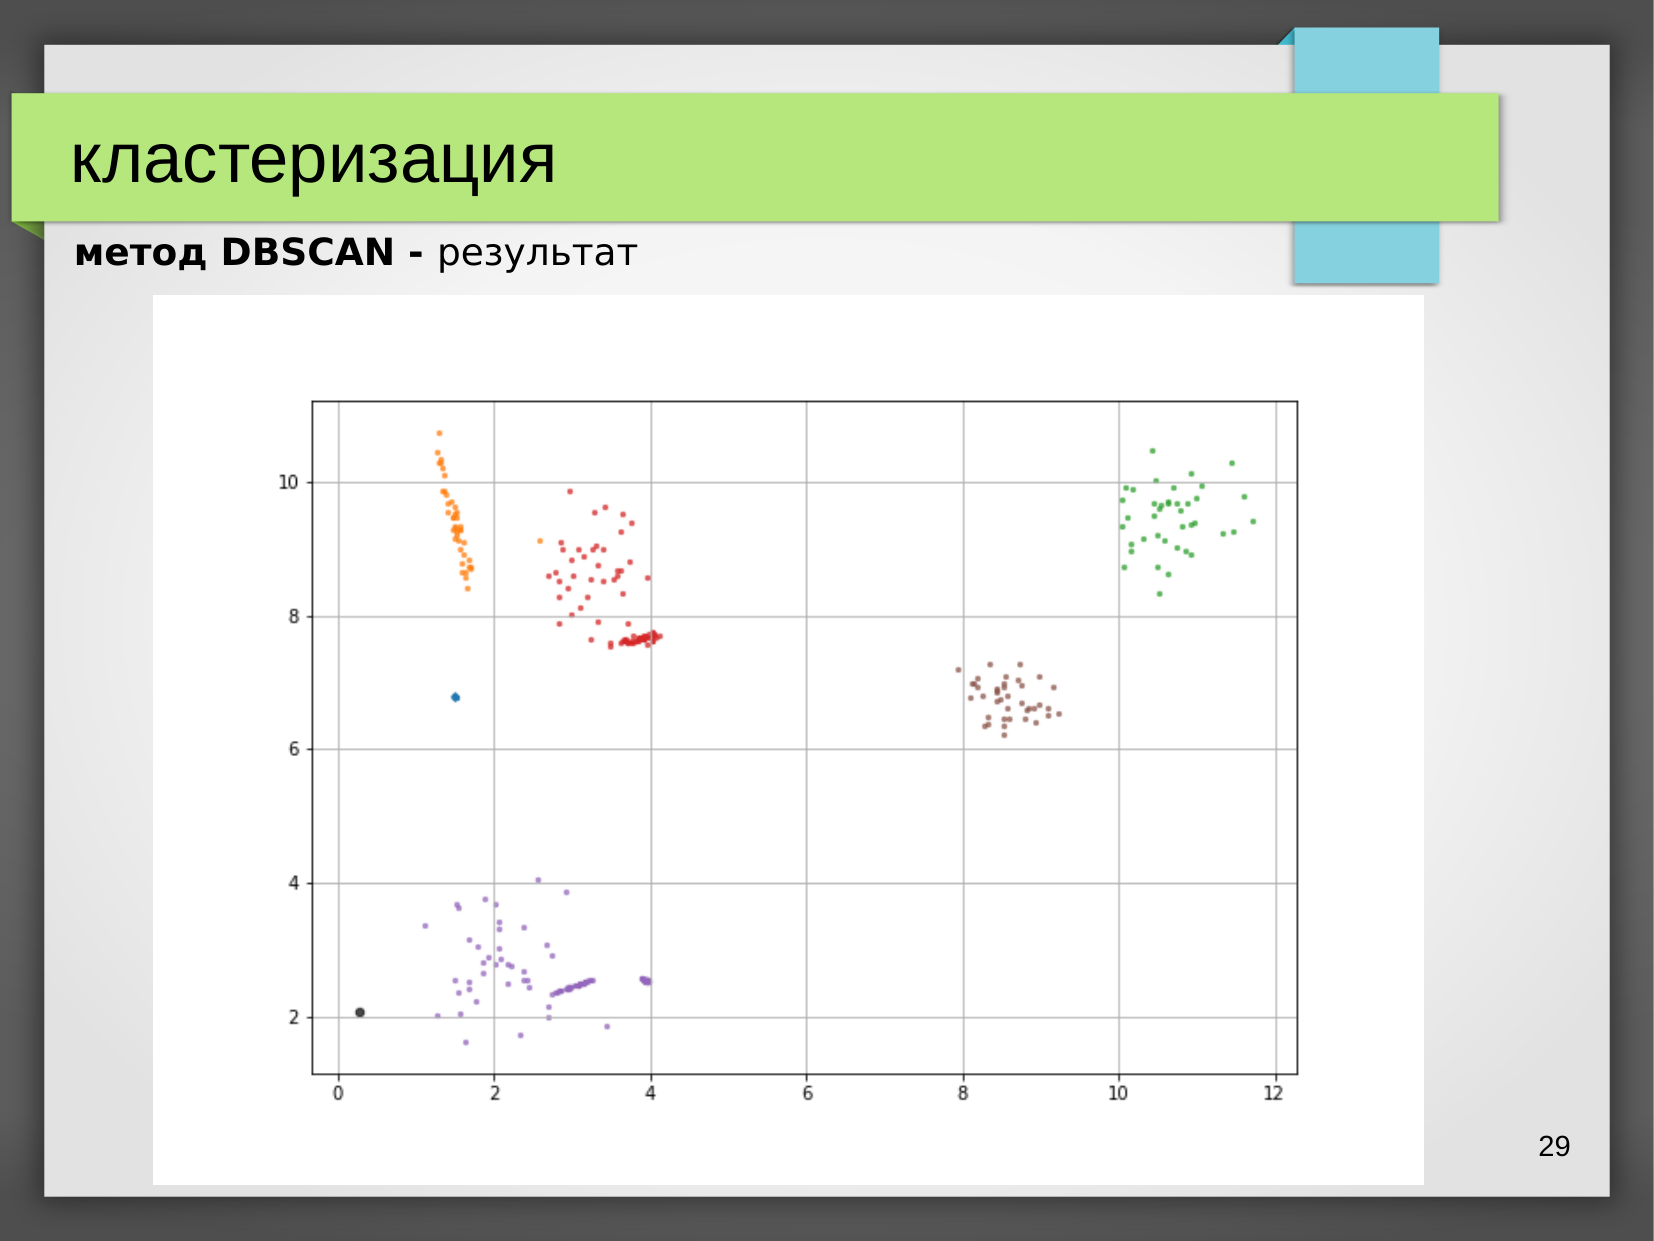

# кластеризация
метод DBSCAN - результат
29